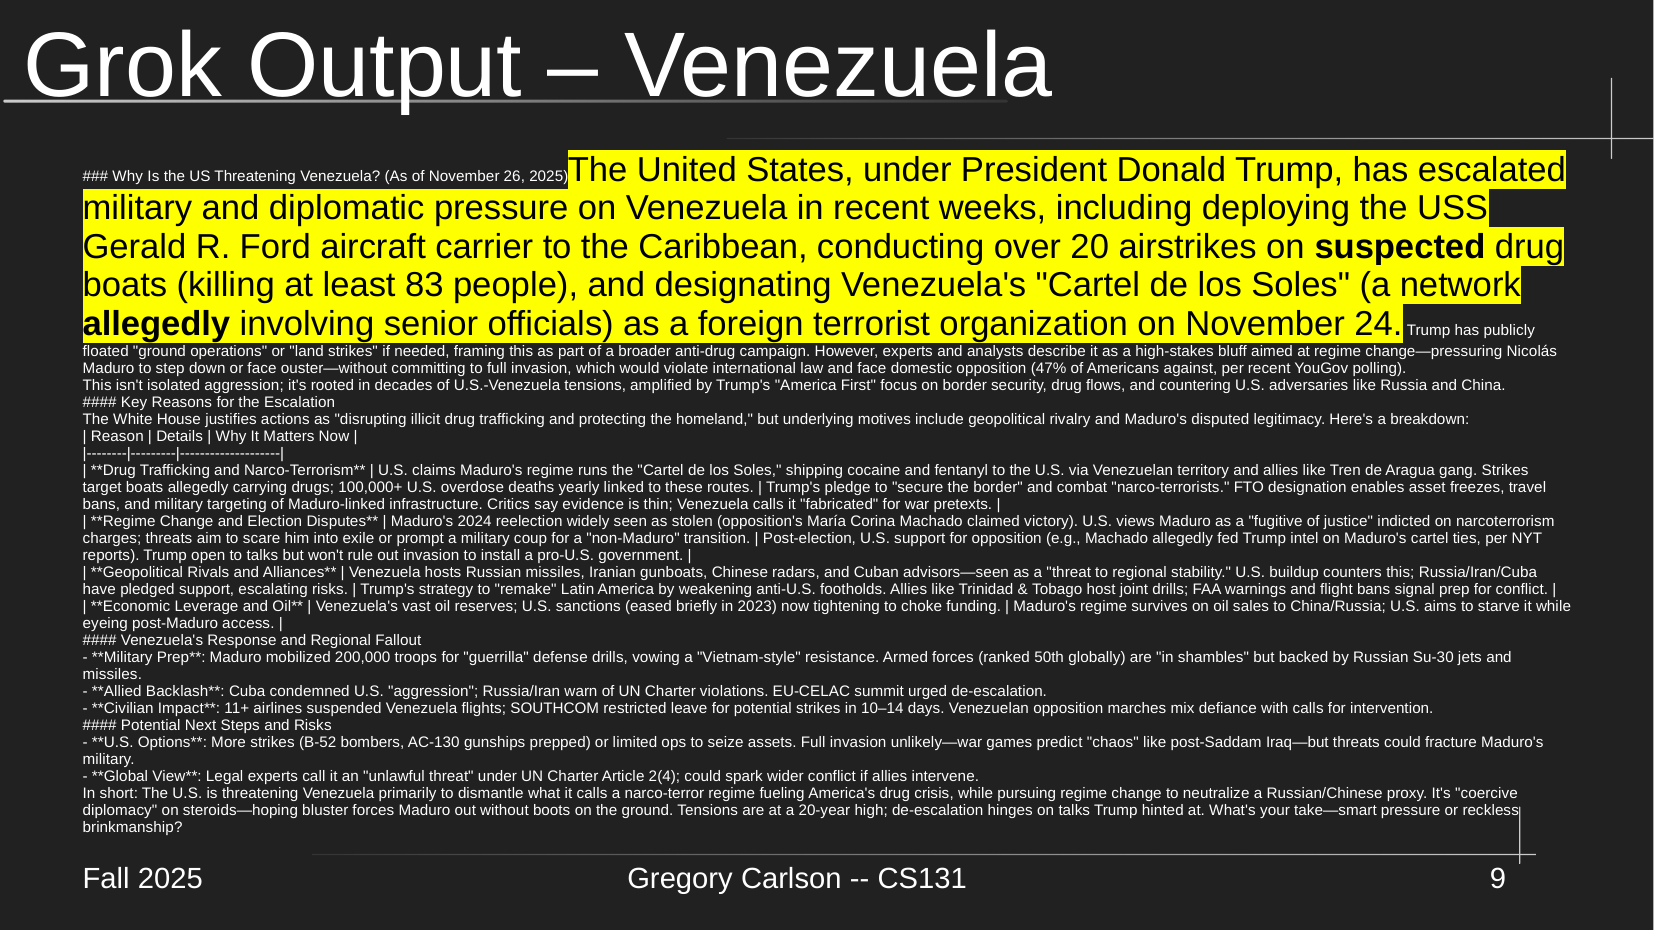

# Grok Output – Venezuela
### Why Is the US Threatening Venezuela? (As of November 26, 2025)The United States, under President Donald Trump, has escalated military and diplomatic pressure on Venezuela in recent weeks, including deploying the USS Gerald R. Ford aircraft carrier to the Caribbean, conducting over 20 airstrikes on suspected drug boats (killing at least 83 people), and designating Venezuela's "Cartel de los Soles" (a network allegedly involving senior officials) as a foreign terrorist organization on November 24. Trump has publicly floated "ground operations" or "land strikes" if needed, framing this as part of a broader anti-drug campaign. However, experts and analysts describe it as a high-stakes bluff aimed at regime change—pressuring Nicolás Maduro to step down or face ouster—without committing to full invasion, which would violate international law and face domestic opposition (47% of Americans against, per recent YouGov polling).
This isn't isolated aggression; it's rooted in decades of U.S.-Venezuela tensions, amplified by Trump's "America First" focus on border security, drug flows, and countering U.S. adversaries like Russia and China.
#### Key Reasons for the Escalation
The White House justifies actions as "disrupting illicit drug trafficking and protecting the homeland," but underlying motives include geopolitical rivalry and Maduro's disputed legitimacy. Here's a breakdown:
| Reason | Details | Why It Matters Now |
|--------|---------|--------------------|
| **Drug Trafficking and Narco-Terrorism** | U.S. claims Maduro's regime runs the "Cartel de los Soles," shipping cocaine and fentanyl to the U.S. via Venezuelan territory and allies like Tren de Aragua gang. Strikes target boats allegedly carrying drugs; 100,000+ U.S. overdose deaths yearly linked to these routes. | Trump's pledge to "secure the border" and combat "narco-terrorists." FTO designation enables asset freezes, travel bans, and military targeting of Maduro-linked infrastructure. Critics say evidence is thin; Venezuela calls it "fabricated" for war pretexts. |
| **Regime Change and Election Disputes** | Maduro's 2024 reelection widely seen as stolen (opposition's María Corina Machado claimed victory). U.S. views Maduro as a "fugitive of justice" indicted on narcoterrorism charges; threats aim to scare him into exile or prompt a military coup for a "non-Maduro" transition. | Post-election, U.S. support for opposition (e.g., Machado allegedly fed Trump intel on Maduro's cartel ties, per NYT reports). Trump open to talks but won't rule out invasion to install a pro-U.S. government. |
| **Geopolitical Rivals and Alliances** | Venezuela hosts Russian missiles, Iranian gunboats, Chinese radars, and Cuban advisors—seen as a "threat to regional stability." U.S. buildup counters this; Russia/Iran/Cuba have pledged support, escalating risks. | Trump's strategy to "remake" Latin America by weakening anti-U.S. footholds. Allies like Trinidad & Tobago host joint drills; FAA warnings and flight bans signal prep for conflict. |
| **Economic Leverage and Oil** | Venezuela's vast oil reserves; U.S. sanctions (eased briefly in 2023) now tightening to choke funding. | Maduro's regime survives on oil sales to China/Russia; U.S. aims to starve it while eyeing post-Maduro access. |
#### Venezuela's Response and Regional Fallout
- **Military Prep**: Maduro mobilized 200,000 troops for "guerrilla" defense drills, vowing a "Vietnam-style" resistance. Armed forces (ranked 50th globally) are "in shambles" but backed by Russian Su-30 jets and missiles.
- **Allied Backlash**: Cuba condemned U.S. "aggression"; Russia/Iran warn of UN Charter violations. EU-CELAC summit urged de-escalation.
- **Civilian Impact**: 11+ airlines suspended Venezuela flights; SOUTHCOM restricted leave for potential strikes in 10–14 days. Venezuelan opposition marches mix defiance with calls for intervention.
#### Potential Next Steps and Risks
- **U.S. Options**: More strikes (B-52 bombers, AC-130 gunships prepped) or limited ops to seize assets. Full invasion unlikely—war games predict "chaos" like post-Saddam Iraq—but threats could fracture Maduro's military.
- **Global View**: Legal experts call it an "unlawful threat" under UN Charter Article 2(4); could spark wider conflict if allies intervene.
In short: The U.S. is threatening Venezuela primarily to dismantle what it calls a narco-terror regime fueling America's drug crisis, while pursuing regime change to neutralize a Russian/Chinese proxy. It's "coercive diplomacy" on steroids—hoping bluster forces Maduro out without boots on the ground. Tensions are at a 20-year high; de-escalation hinges on talks Trump hinted at. What's your take—smart pressure or reckless brinkmanship?
Fall 2025
Gregory Carlson -- CS131
9